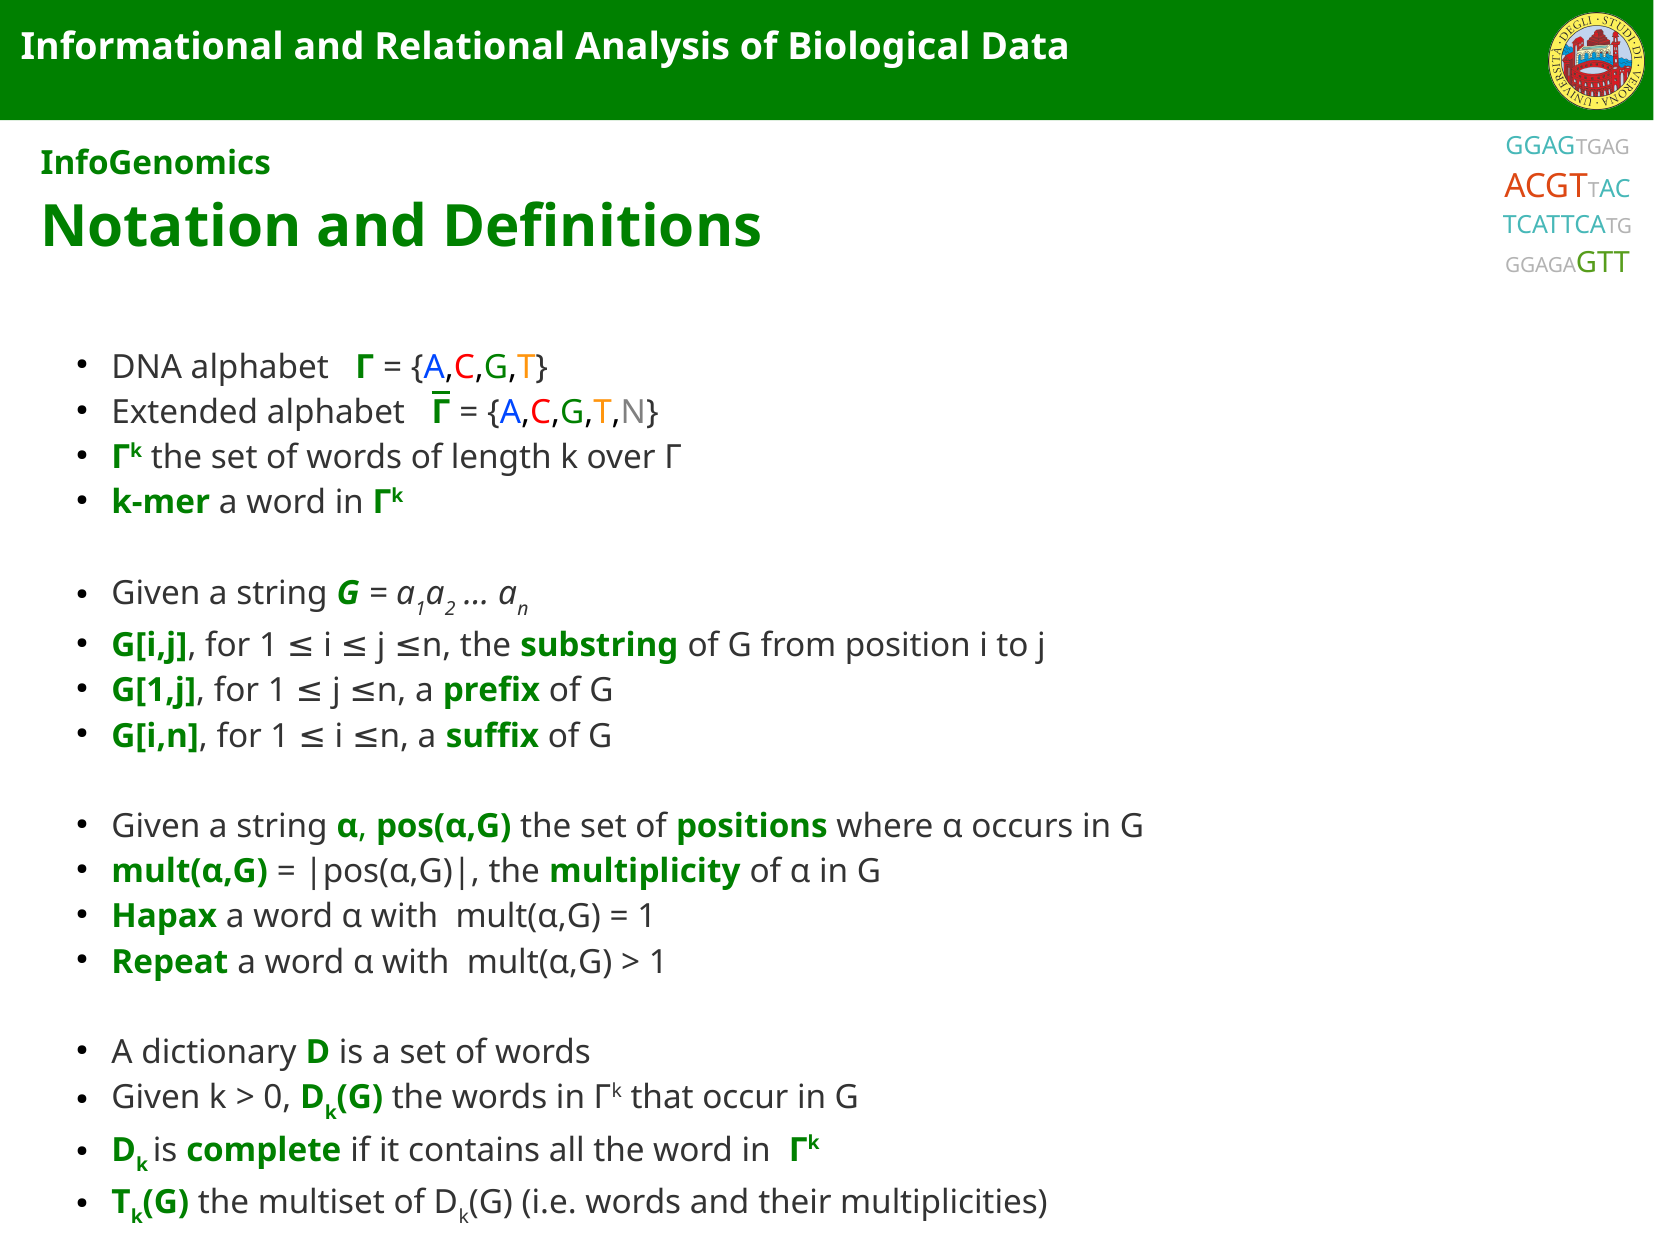

Informational and Relational Analysis of Biological Data
GGAGTGAGACGTTACTCATTCATGGGAGAGTT
InfoGenomics
Notation and Definitions
DNA alphabet Γ = {A,C,G,T}
Extended alphabet Γ = {A,C,G,T,N}
Γk the set of words of length k over Γ
k-mer a word in Γk
Given a string G = a1a2 … an
G[i,j], for 1 ≤ i ≤ j ≤n, the substring of G from position i to j
G[1,j], for 1 ≤ j ≤n, a prefix of G
G[i,n], for 1 ≤ i ≤n, a suffix of G
Given a string α, pos(α,G) the set of positions where α occurs in G
mult(α,G) = |pos(α,G)|, the multiplicity of α in G
Hapax a word α with mult(α,G) = 1
Repeat a word α with mult(α,G) > 1
A dictionary D is a set of words
Given k > 0, Dk(G) the words in Γk that occur in G
Dk is complete if it contains all the word in Γk
Tk(G) the multiset of Dk(G) (i.e. words and their multiplicities)